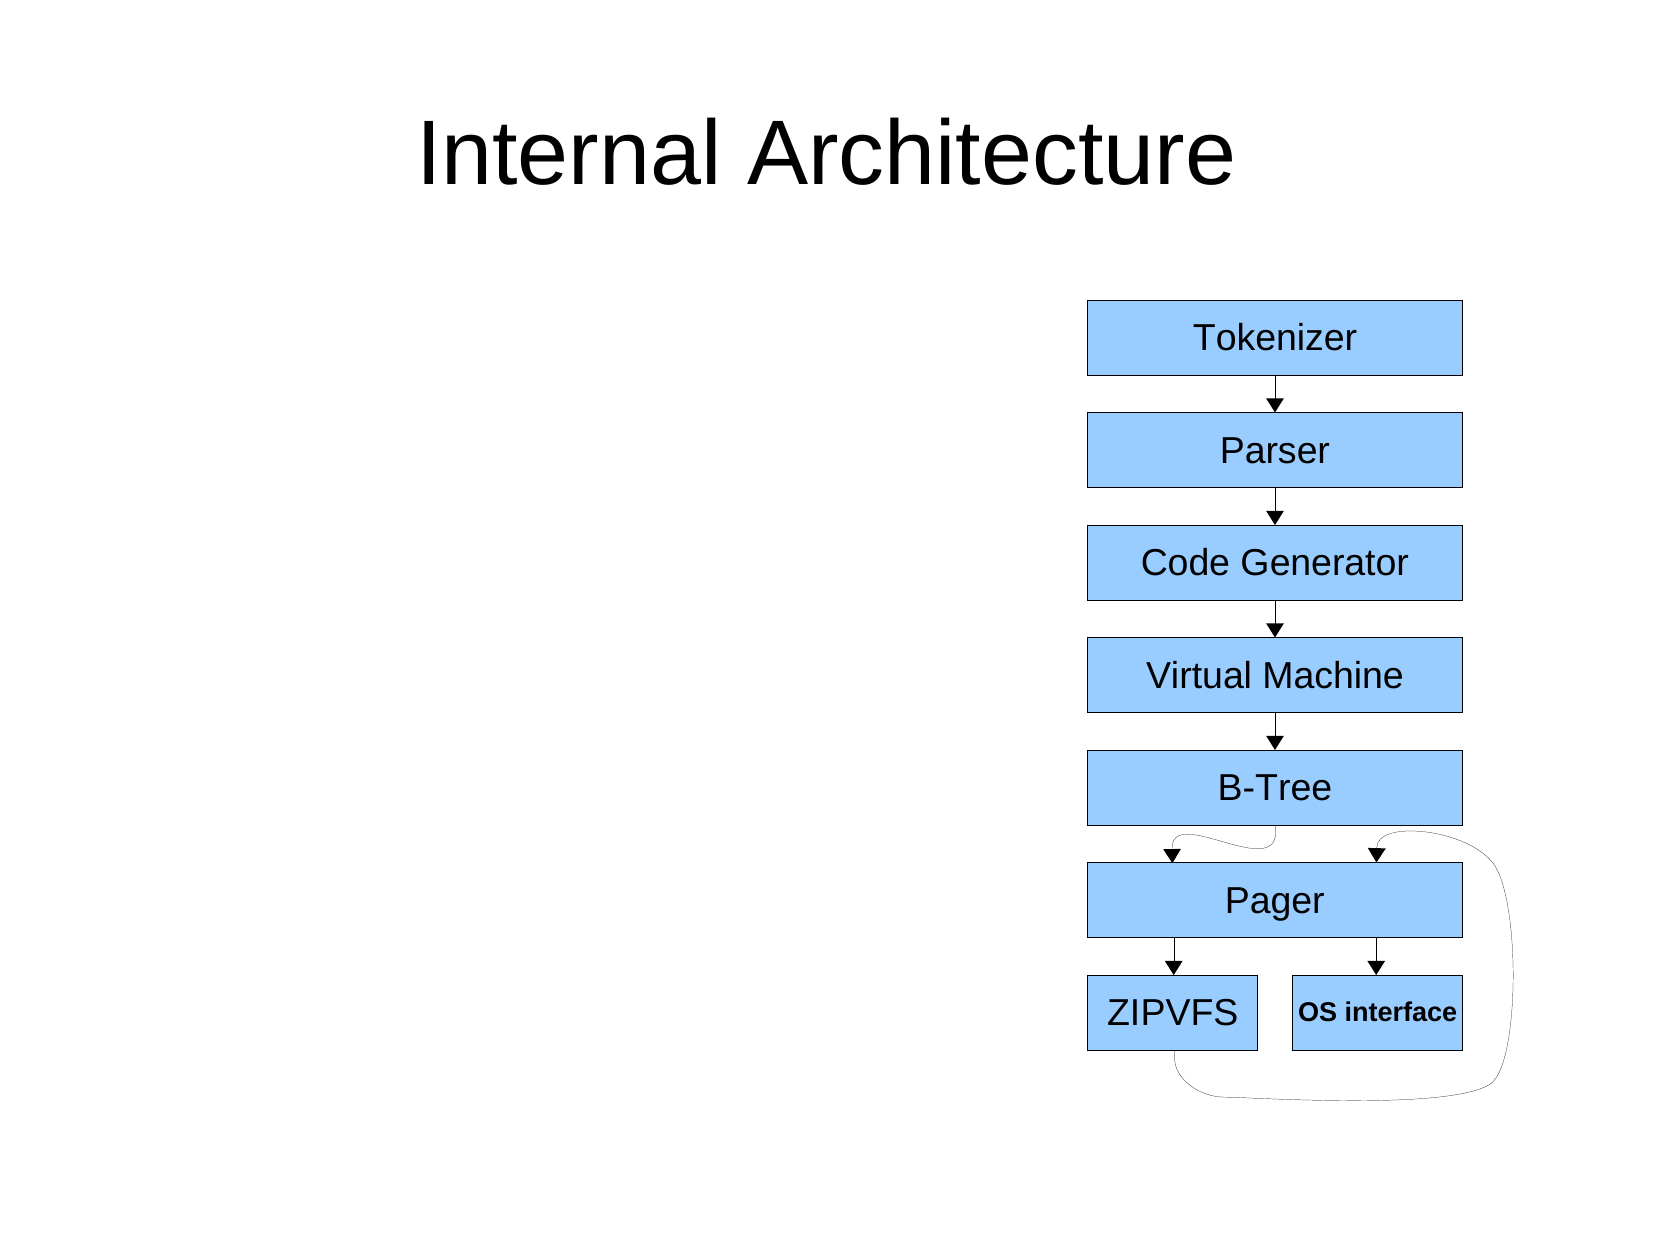

# Internal Architecture
Tokenizer
Parser
Code Generator
Virtual Machine
B-Tree
Pager
ZIPVFS
OS interface